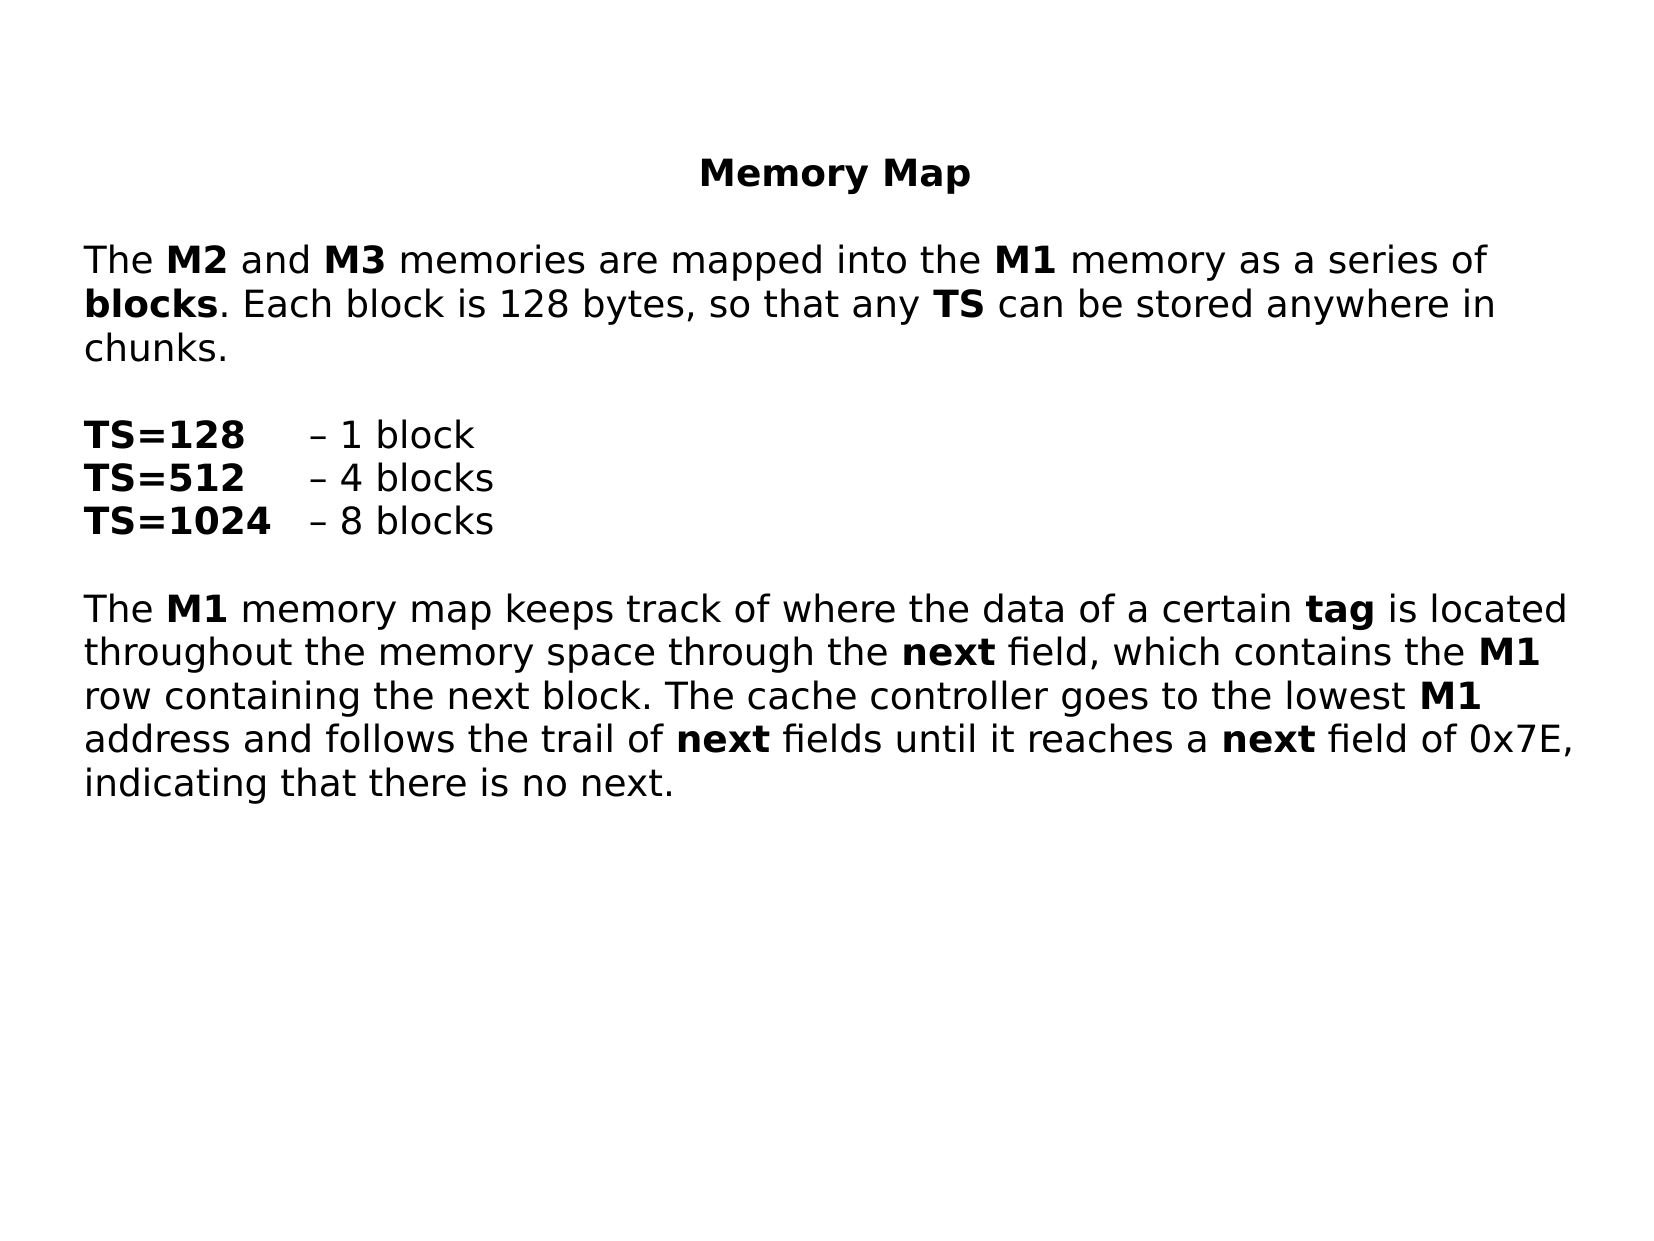

Memory Map
The M2 and M3 memories are mapped into the M1 memory as a series of
blocks. Each block is 128 bytes, so that any TS can be stored anywhere in
chunks.
TS=128 	– 1 block
TS=512 	– 4 blocks
TS=1024 	– 8 blocks
The M1 memory map keeps track of where the data of a certain tag is located
throughout the memory space through the next field, which contains the M1
row containing the next block. The cache controller goes to the lowest M1
address and follows the trail of next fields until it reaches a next field of 0x7E,
indicating that there is no next.